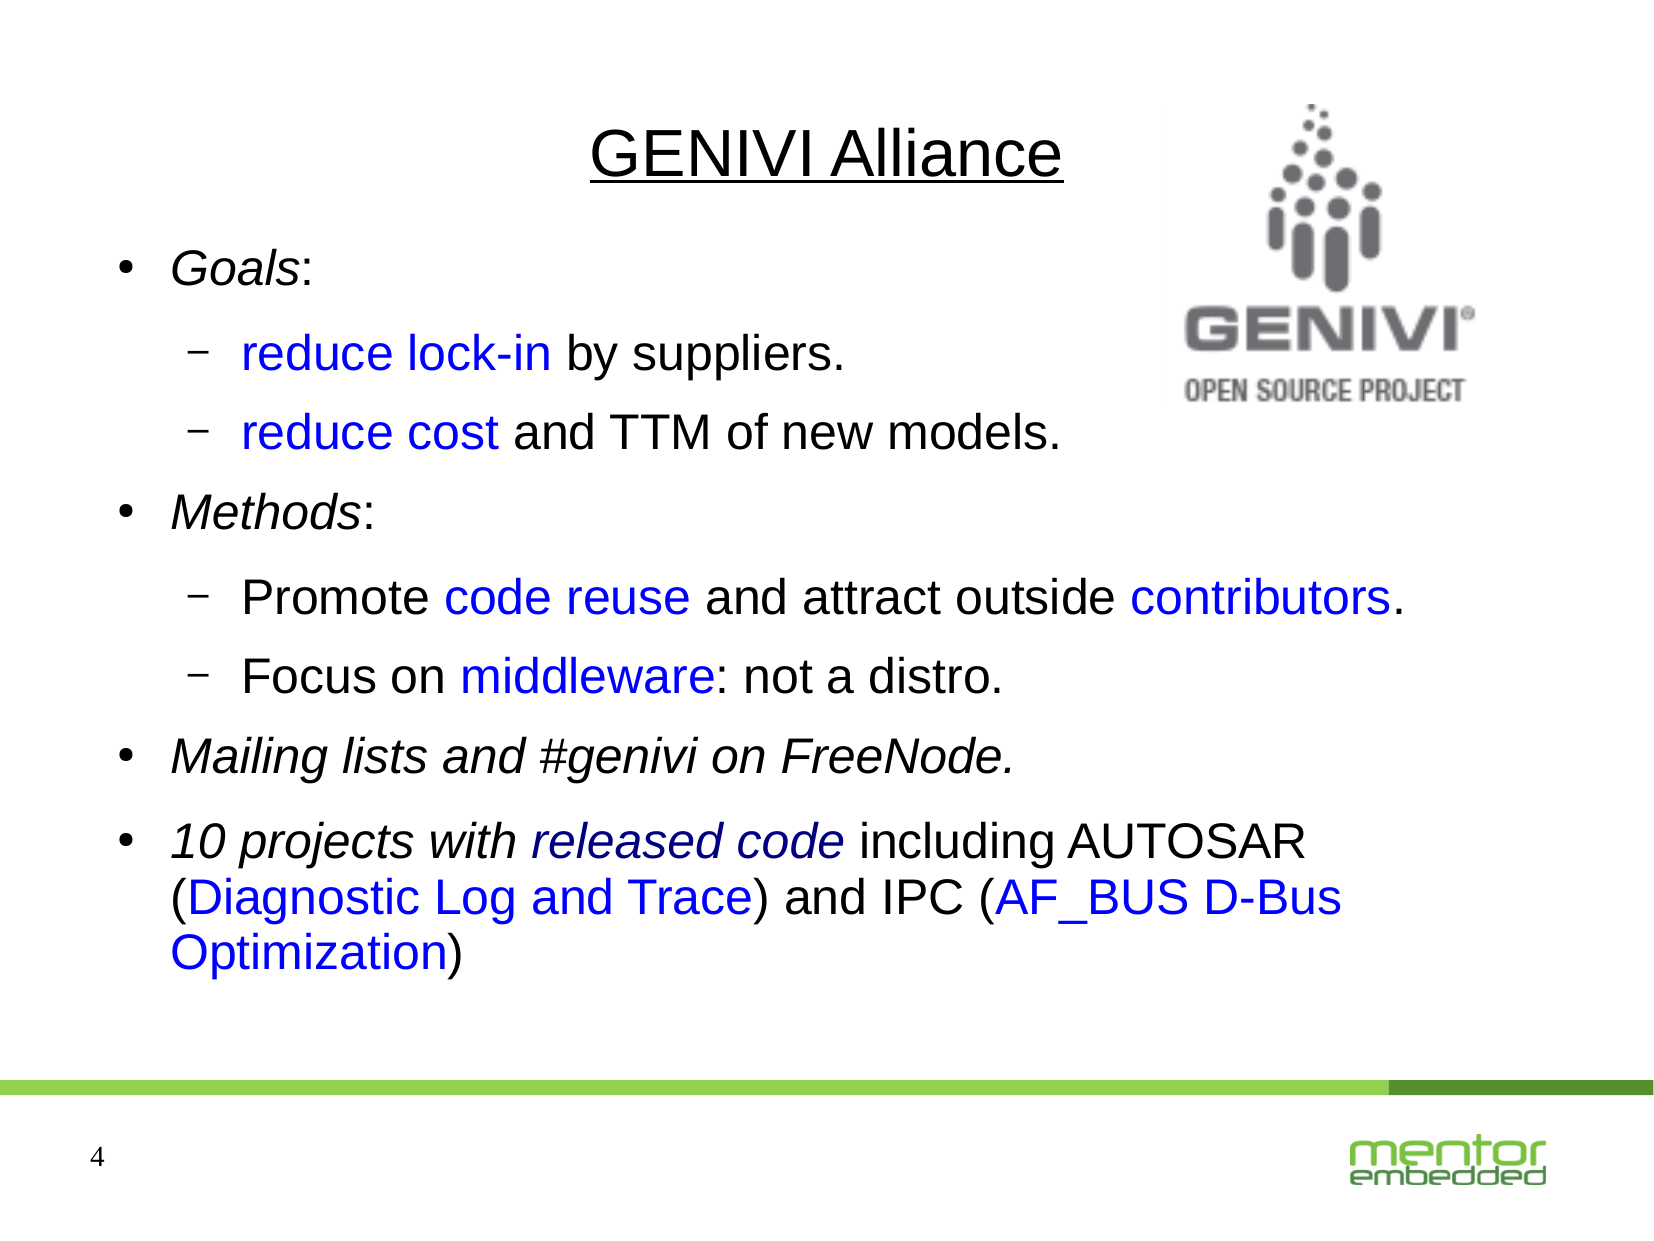

# GENIVI Alliance
Goals:
reduce lock-in by suppliers.
reduce cost and TTM of new models.
Methods:
Promote code reuse and attract outside contributors.
Focus on middleware: not a distro.
Mailing lists and #genivi on FreeNode.
10 projects with released code including AUTOSAR (Diagnostic Log and Trace) and IPC (AF_BUS D-Bus Optimization)
4